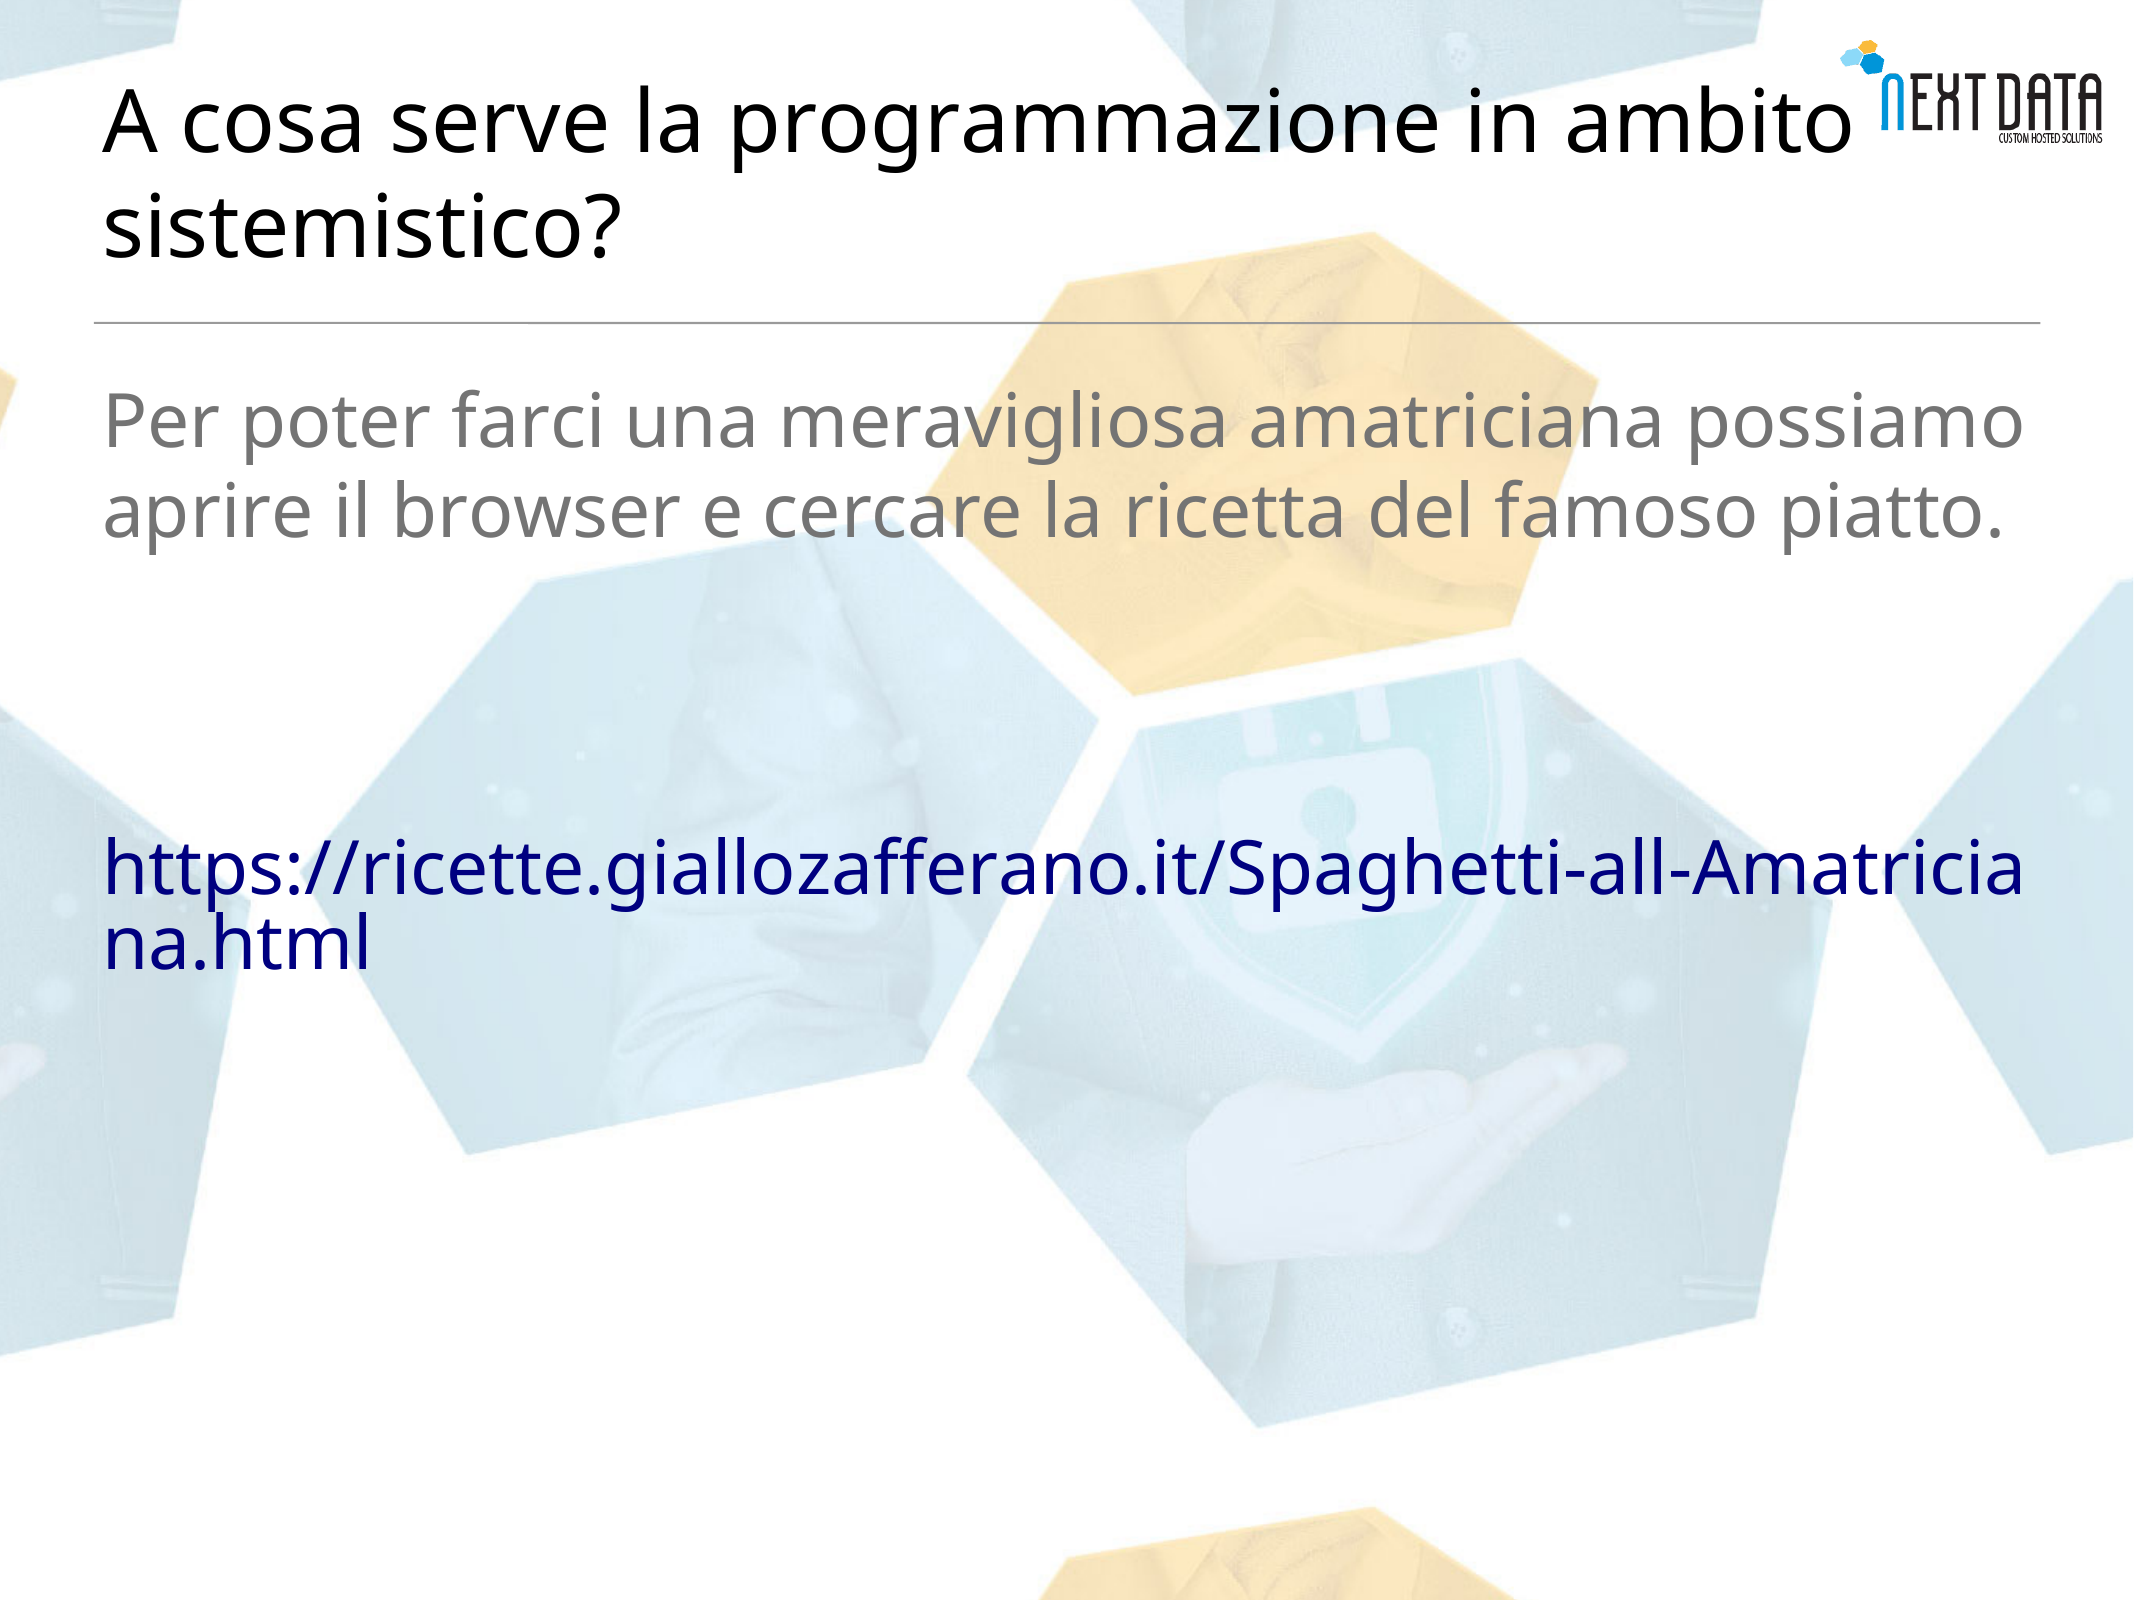

A cosa serve la programmazione in ambito sistemistico?
Per poter farci una meravigliosa amatriciana possiamo aprire il browser e cercare la ricetta del famoso piatto.
https://ricette.giallozafferano.it/Spaghetti-all-Amatriciana.html